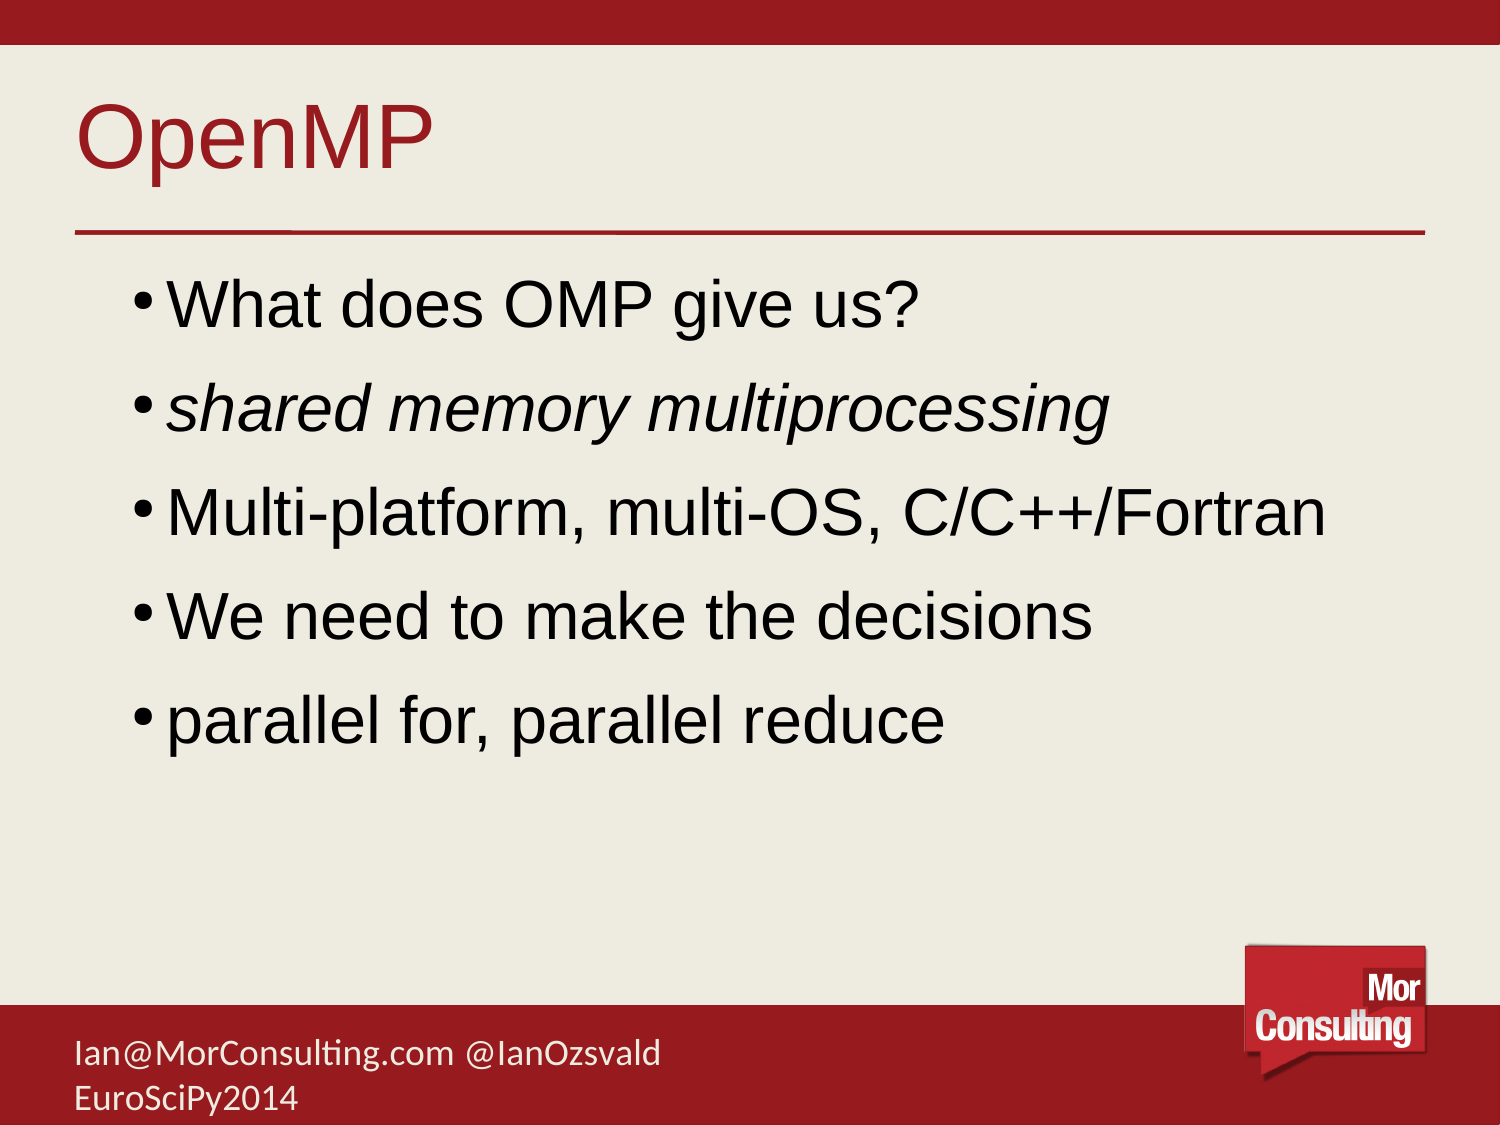

# OpenMP
What does OMP give us?
shared memory multiprocessing
Multi-platform, multi-OS, C/C++/Fortran
We need to make the decisions
parallel for, parallel reduce